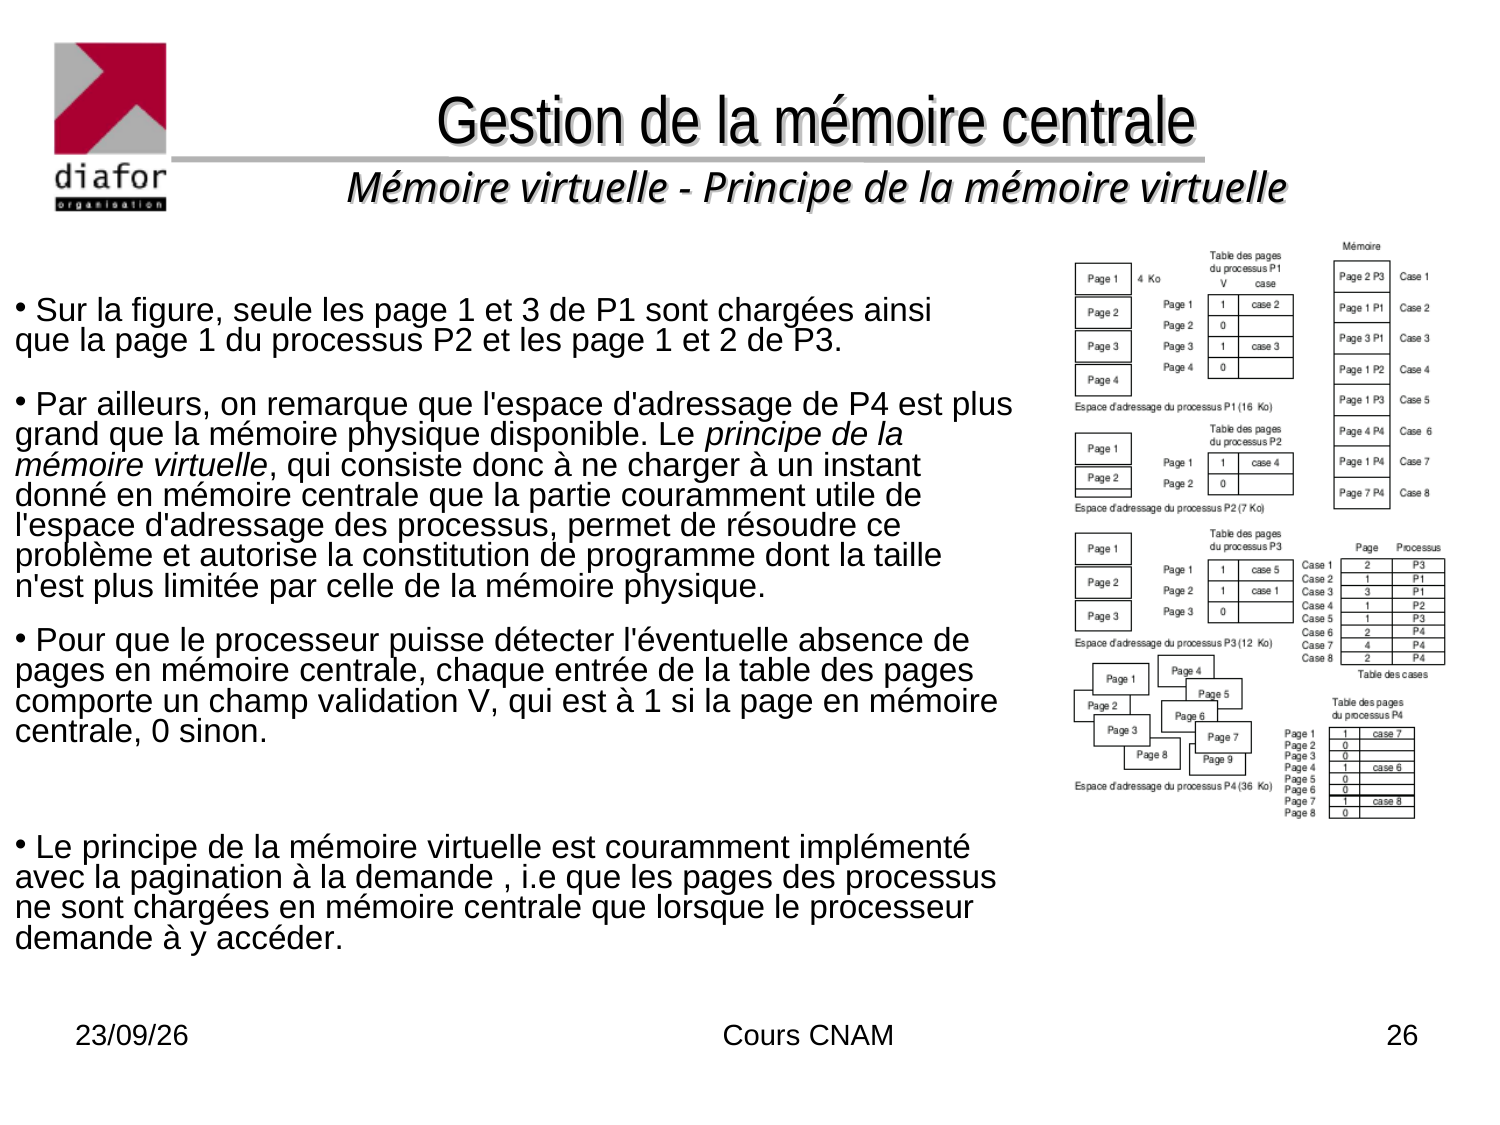

# Gestion de la mémoire centrale Mémoire virtuelle - Principe de la mémoire virtuelle
 Sur la figure, seule les page 1 et 3 de P1 sont chargées ainsi
que la page 1 du processus P2 et les page 1 et 2 de P3.
 Par ailleurs, on remarque que l'espace d'adressage de P4 est plus
grand que la mémoire physique disponible. Le principe de la
mémoire virtuelle, qui consiste donc à ne charger à un instant
donné en mémoire centrale que la partie couramment utile de
l'espace d'adressage des processus, permet de résoudre ce
problème et autorise la constitution de programme dont la taille
n'est plus limitée par celle de la mémoire physique.
 Pour que le processeur puisse détecter l'éventuelle absence de
pages en mémoire centrale, chaque entrée de la table des pages
comporte un champ validation V, qui est à 1 si la page en mémoire
centrale, 0 sinon.
 Le principe de la mémoire virtuelle est couramment implémenté
avec la pagination à la demande , i.e que les pages des processus
ne sont chargées en mémoire centrale que lorsque le processeur
demande à y accéder.
Cours CNAM
26